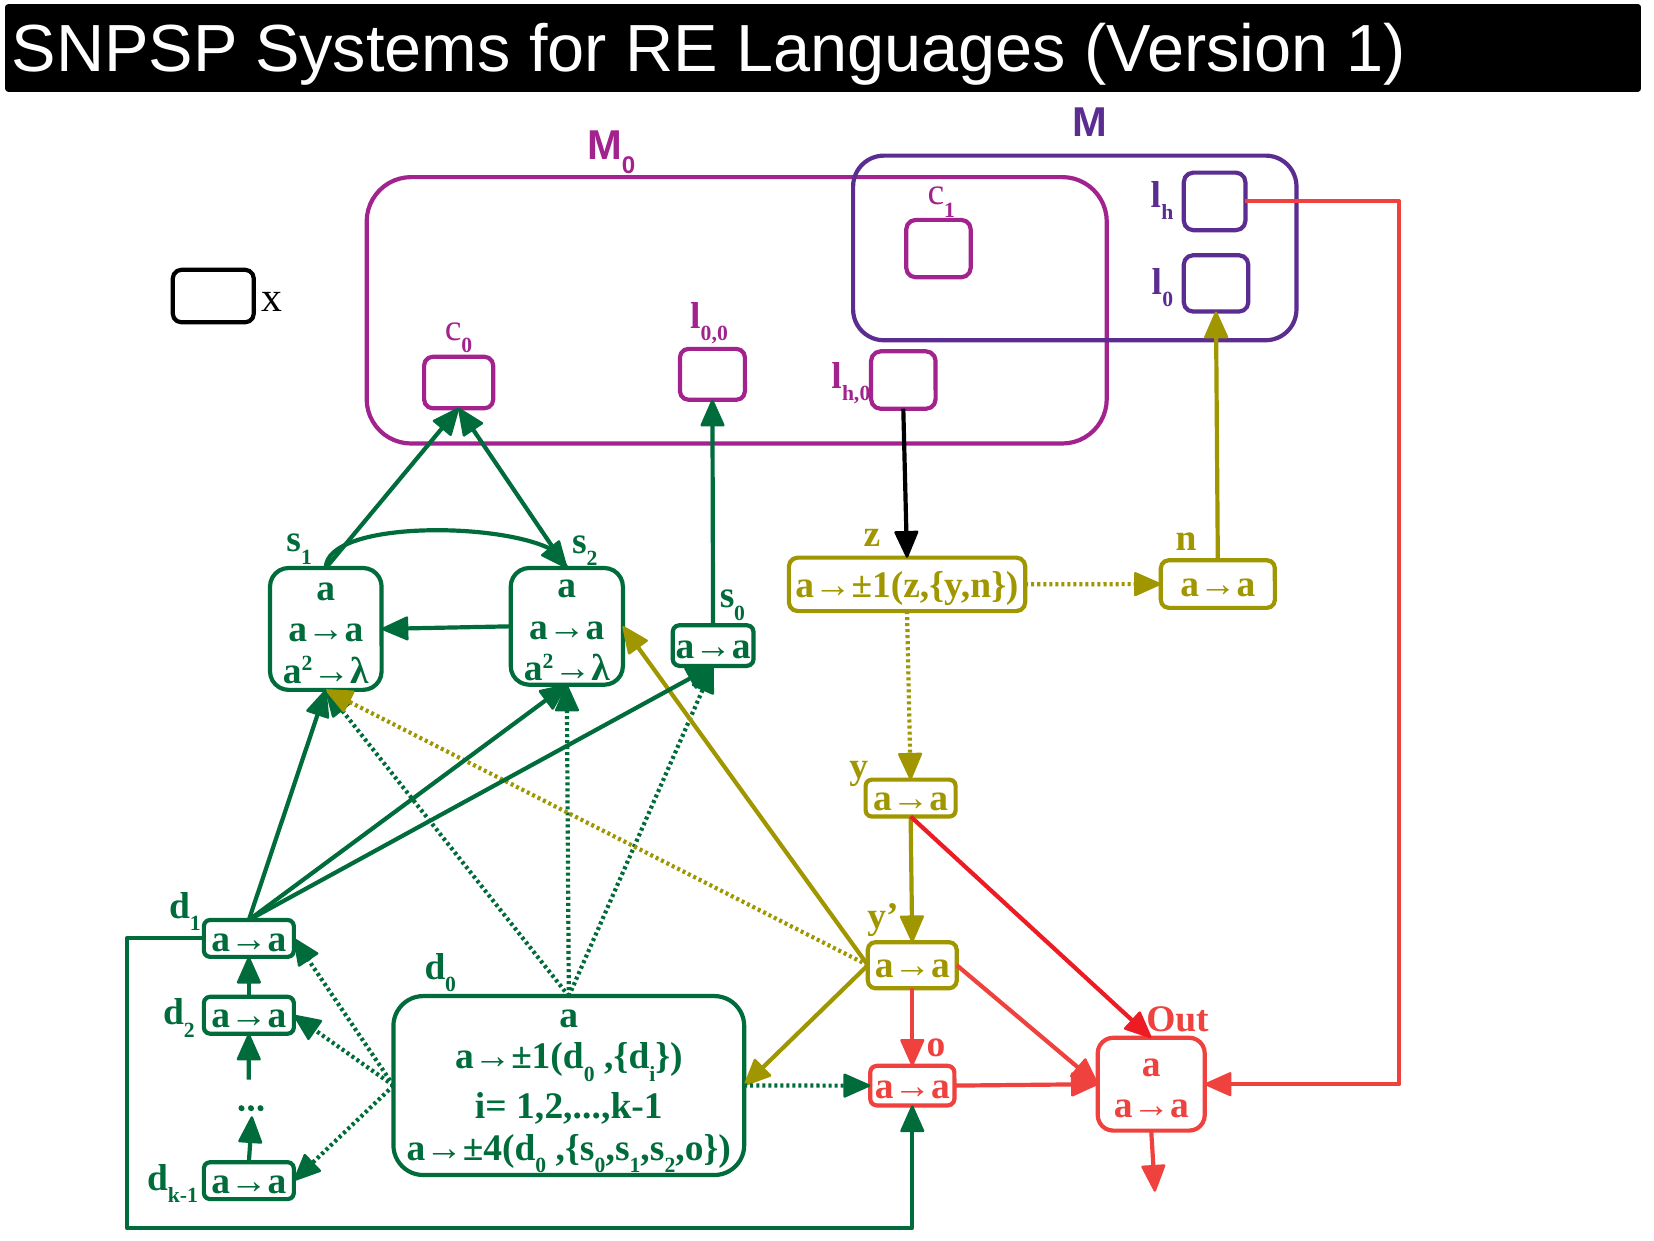

# SNPSP Systems for RE Languages (Version 1)
M
M0
c1
lh
l0
x
l0,0
c0
lh,0
z
n
s1
s2
a→±1(z,{y,n})
a→a
s0
a
a→a
a2→λ
a
a→a
a2→λ
a→a
y
a→a
d1
y’
a→a
d0
a→a
d2
Out
a
a→±1(d0 ,{di})
i= 1,2,...,k-1
a→±4(d0 ,{s0,s1,s2,o})
a→a
o
a
a→a
a→a
...
dk-1
a→a